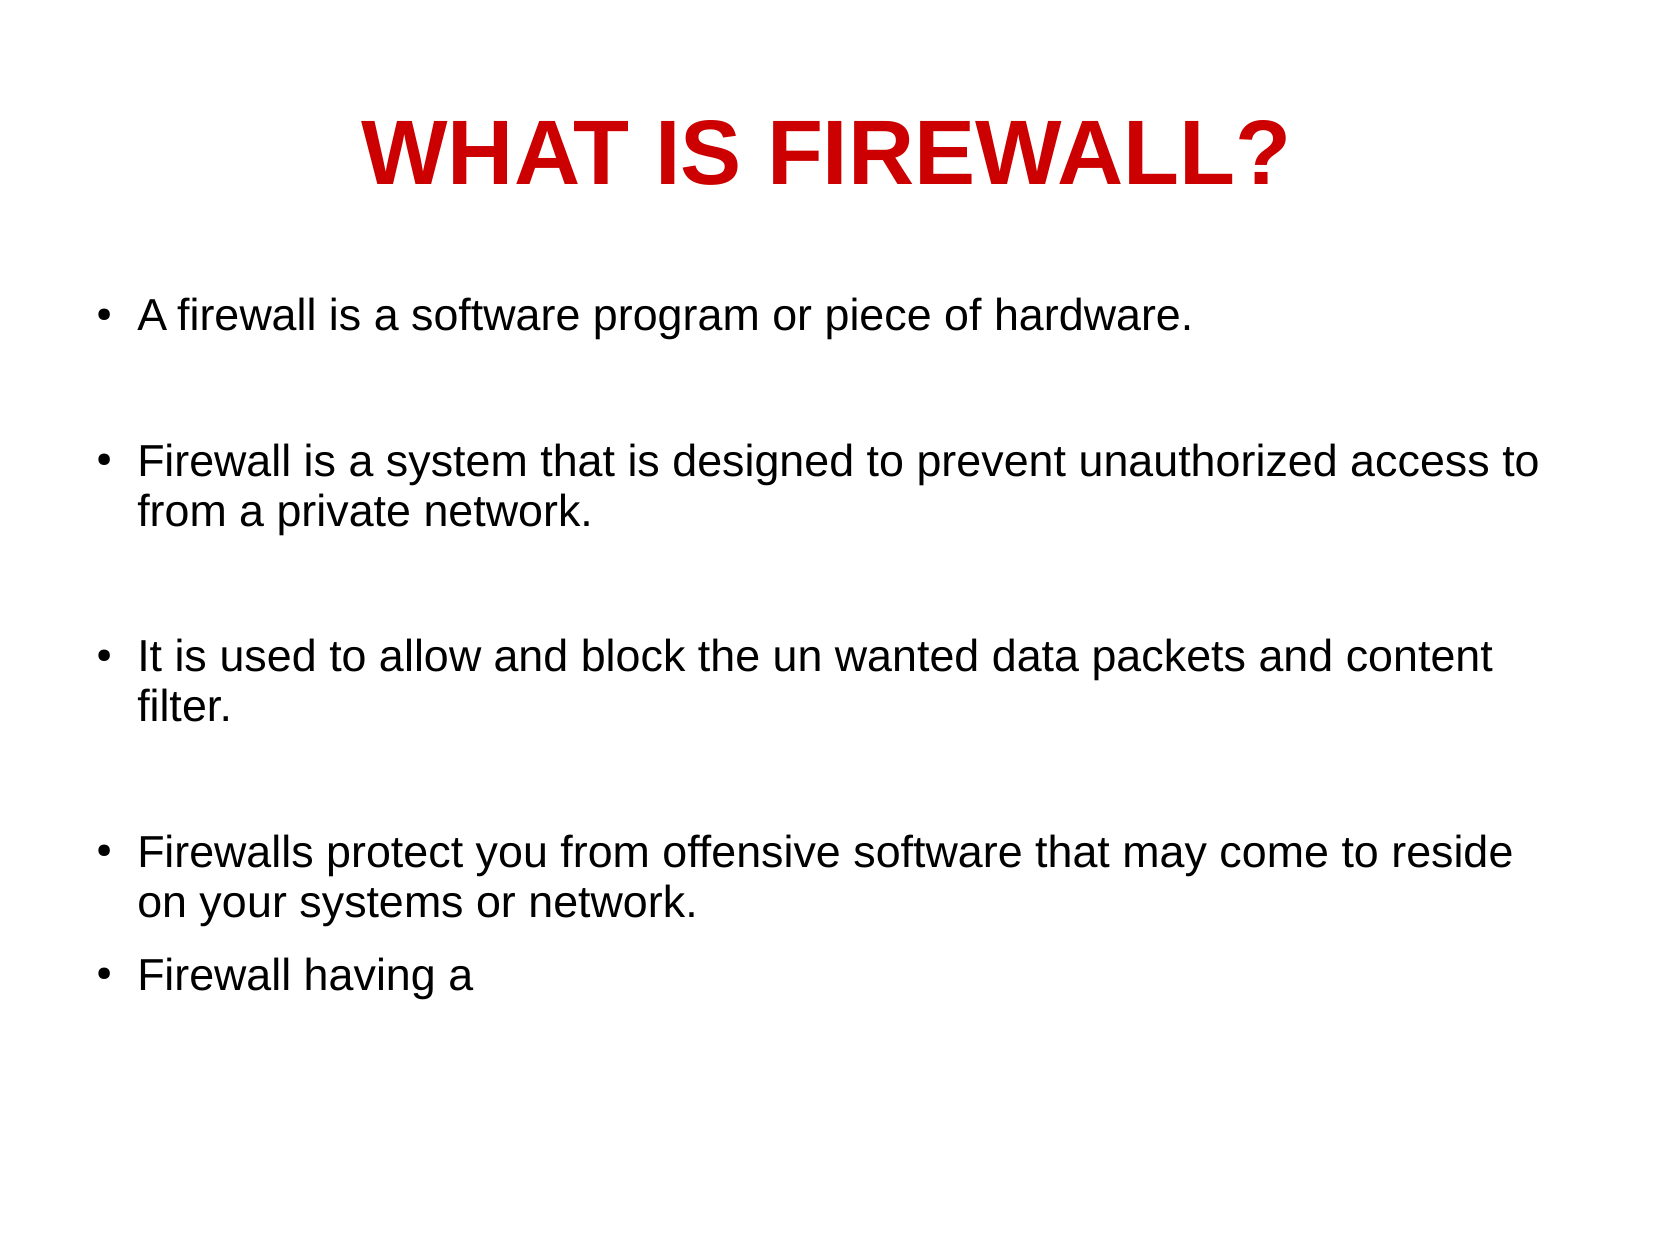

# WHAT IS FIREWALL?
A firewall is a software program or piece of hardware.
Firewall is a system that is designed to prevent unauthorized access to from a private network.
It is used to allow and block the un wanted data packets and content filter.
Firewalls protect you from offensive software that may come to reside on your systems or network.
Firewall having a